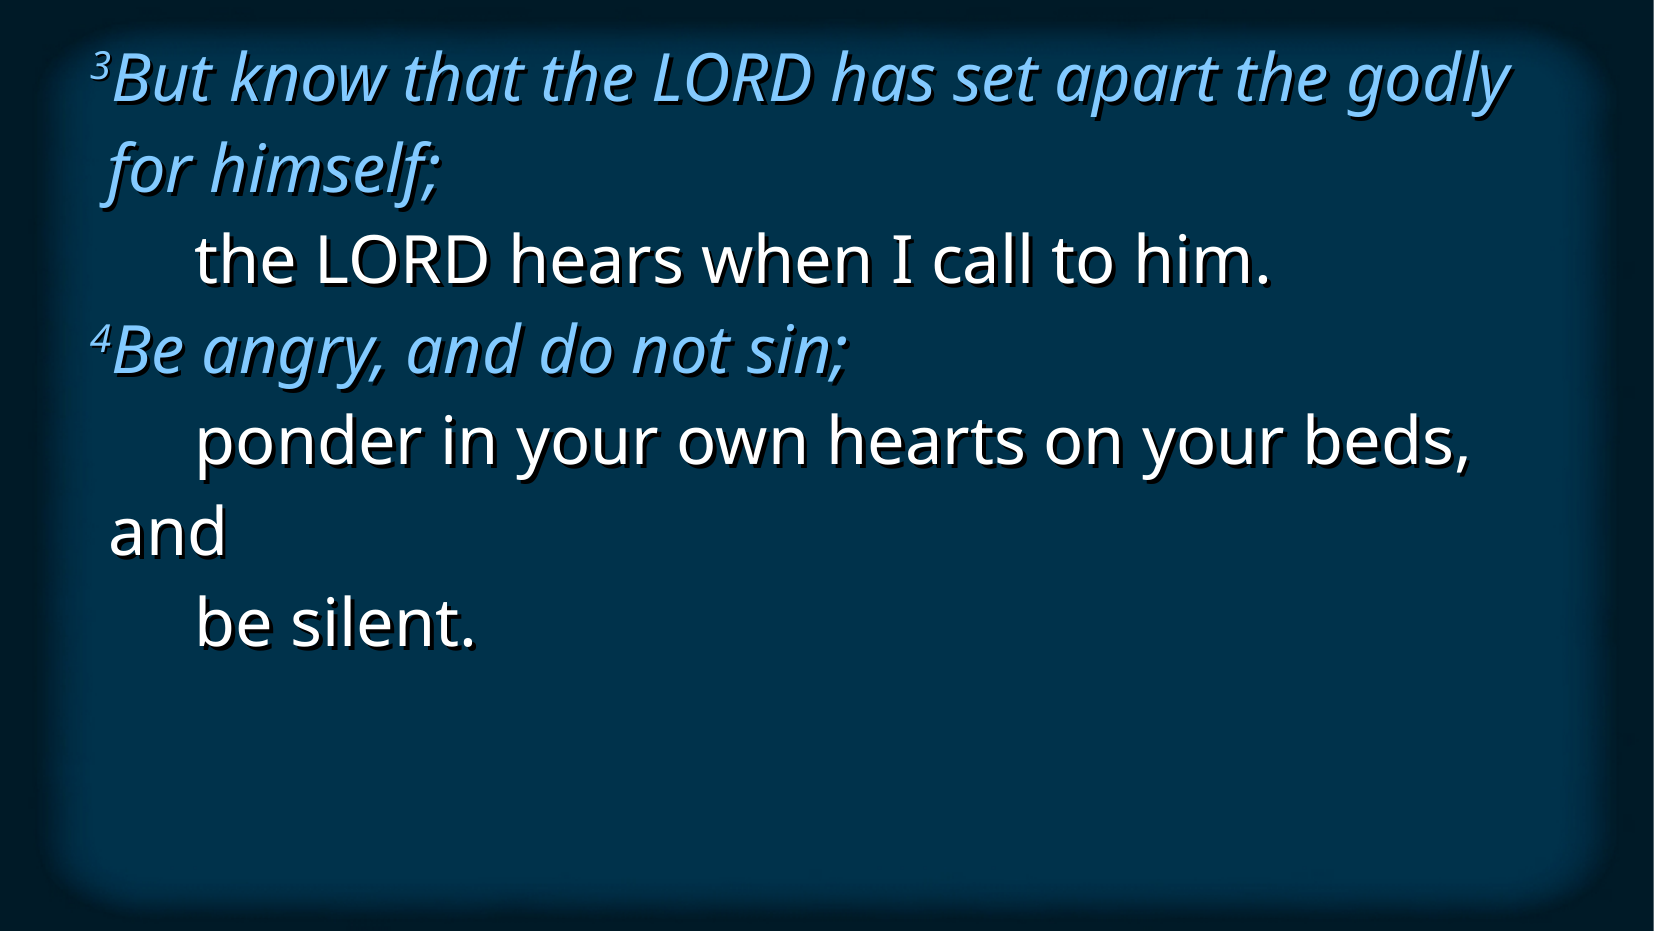

3But know that the LORD has set apart the godly
 for himself;
 the LORD hears when I call to him.
4Be angry, and do not sin;
 ponder in your own hearts on your beds, and
 be silent.